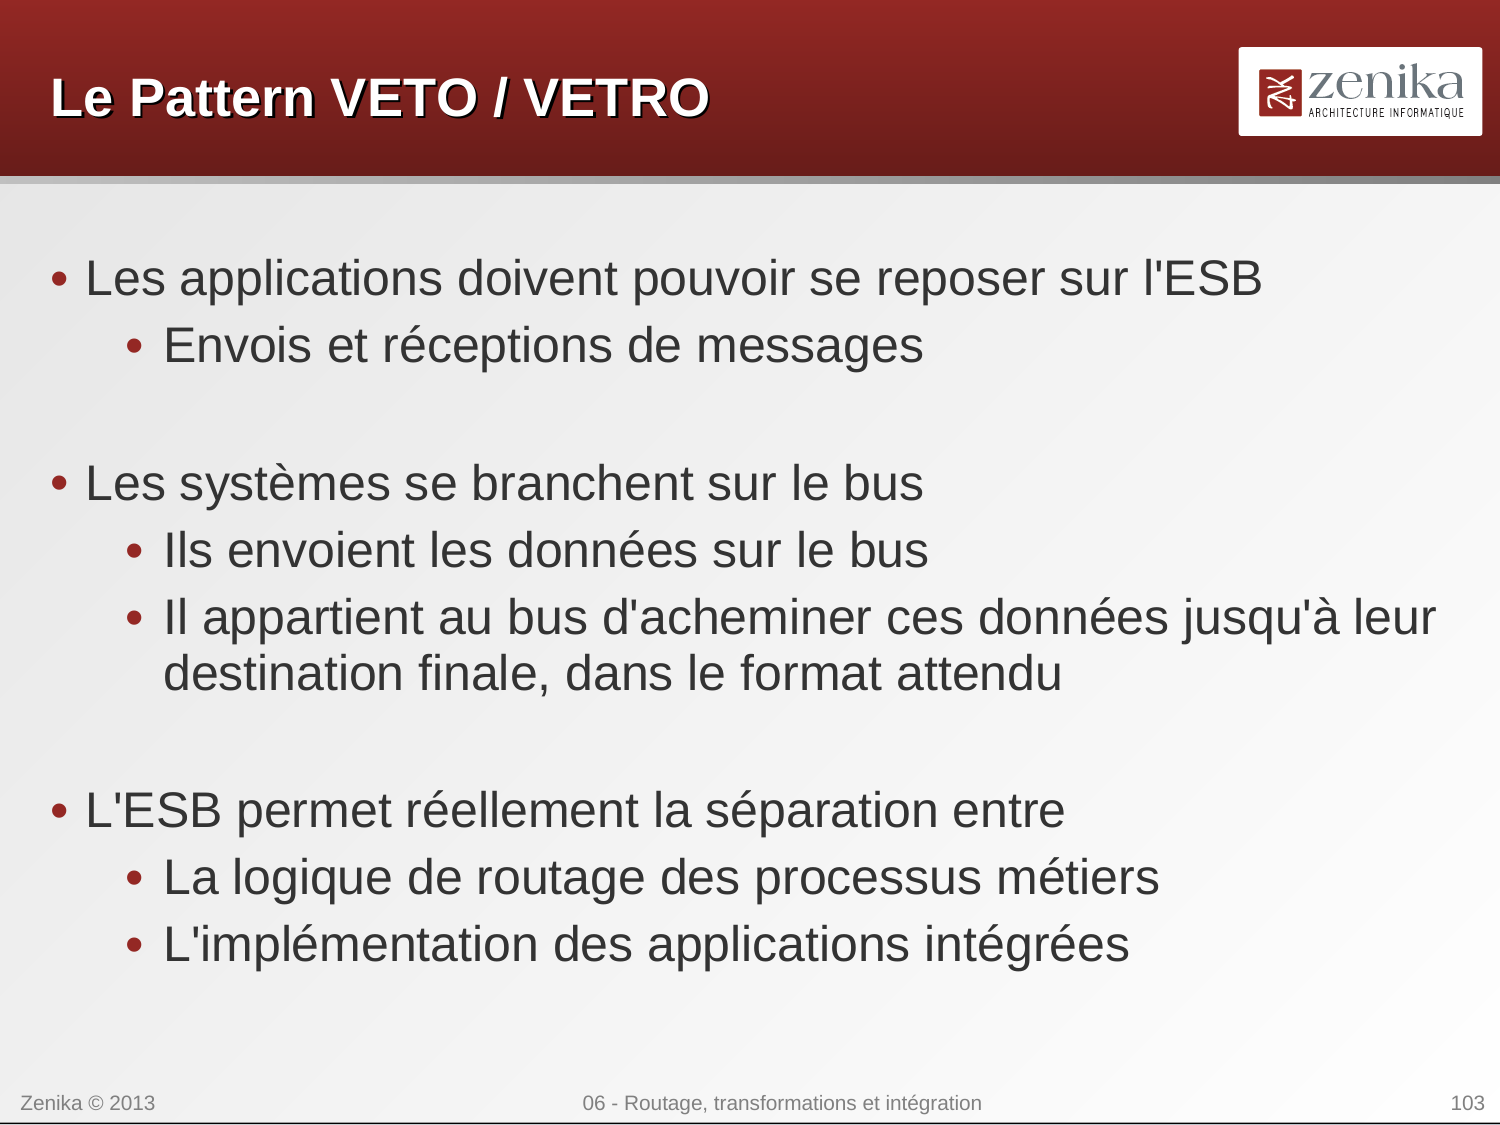

# Le Pattern VETO / VETRO
Les applications doivent pouvoir se reposer sur l'ESB
Envois et réceptions de messages
Les systèmes se branchent sur le bus
Ils envoient les données sur le bus
Il appartient au bus d'acheminer ces données jusqu'à leur destination finale, dans le format attendu
L'ESB permet réellement la séparation entre
La logique de routage des processus métiers
L'implémentation des applications intégrées